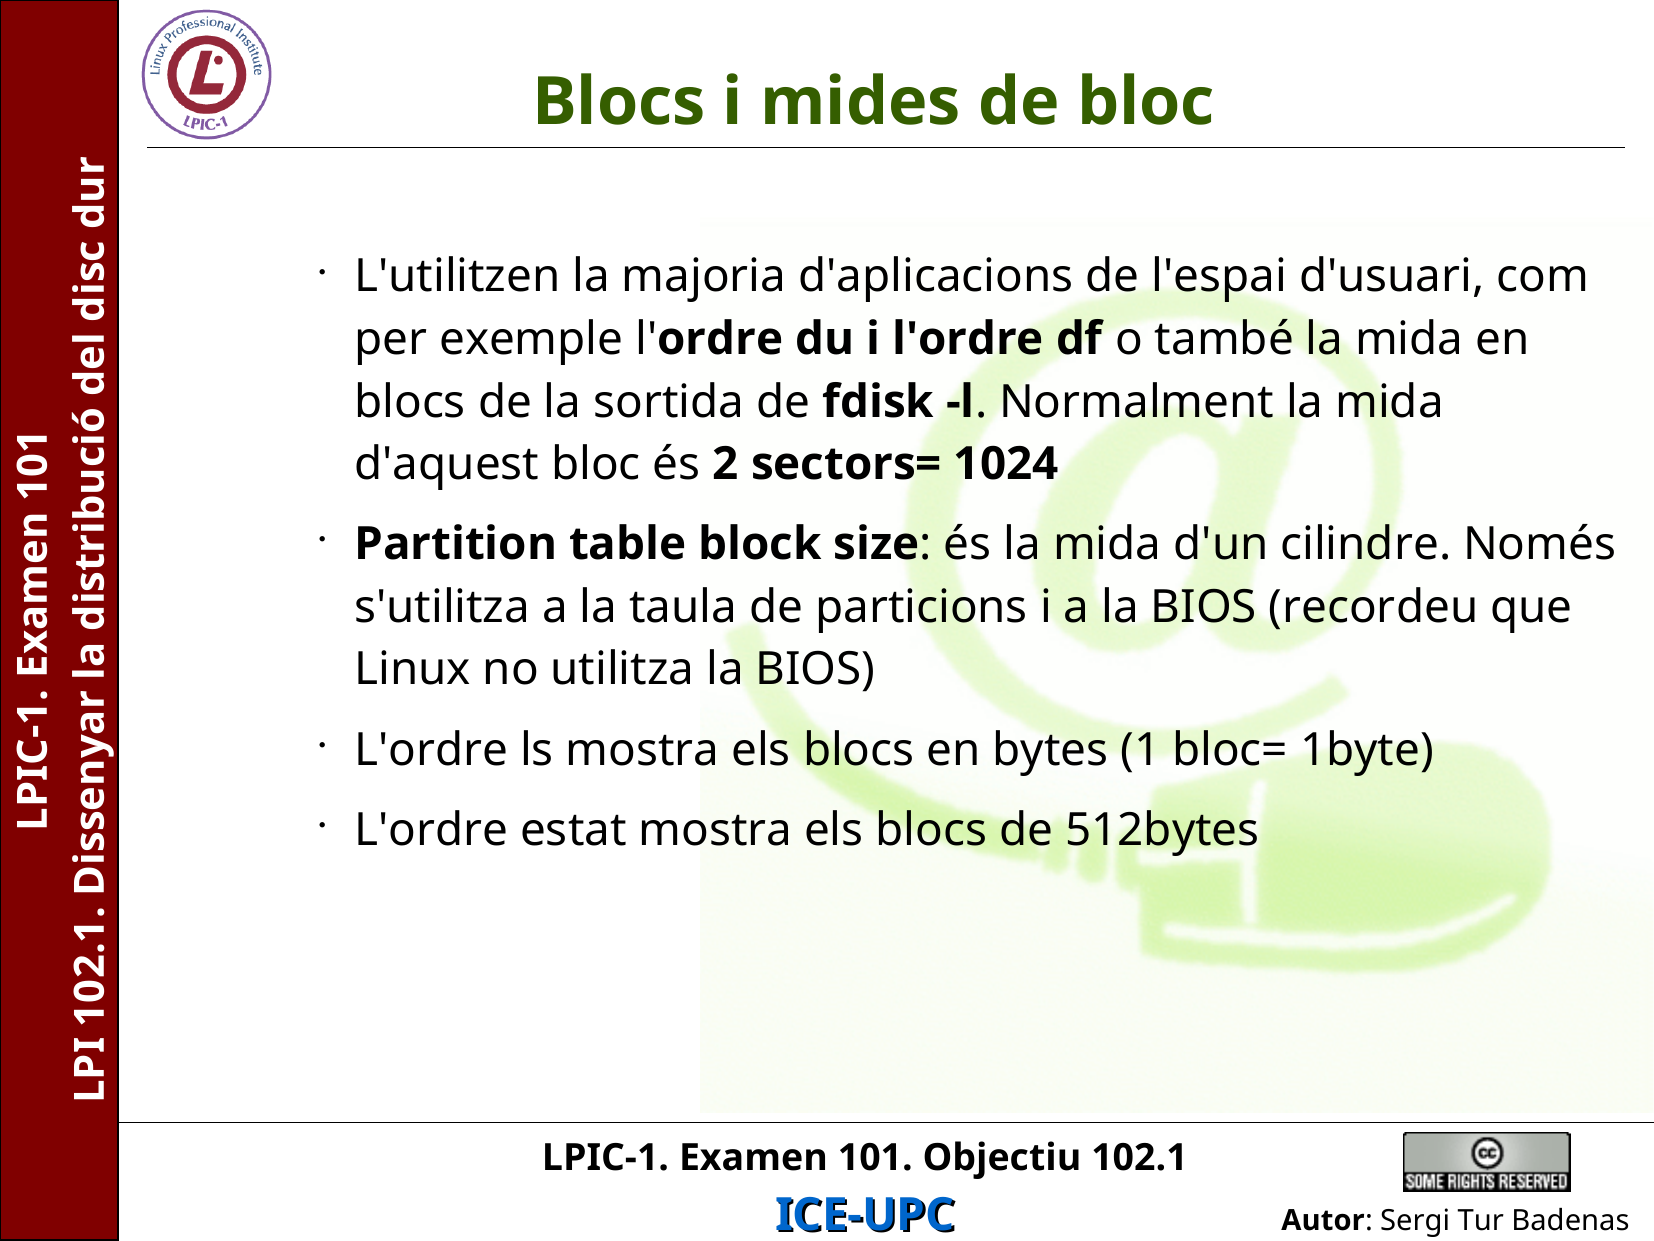

# Blocs i mides de bloc
L'utilitzen la majoria d'aplicacions de l'espai d'usuari, com per exemple l'ordre du i l'ordre df o també la mida en blocs de la sortida de fdisk -l. Normalment la mida d'aquest bloc és 2 sectors= 1024
Partition table block size: és la mida d'un cilindre. Només s'utilitza a la taula de particions i a la BIOS (recordeu que Linux no utilitza la BIOS)
L'ordre ls mostra els blocs en bytes (1 bloc= 1byte)
L'ordre estat mostra els blocs de 512bytes